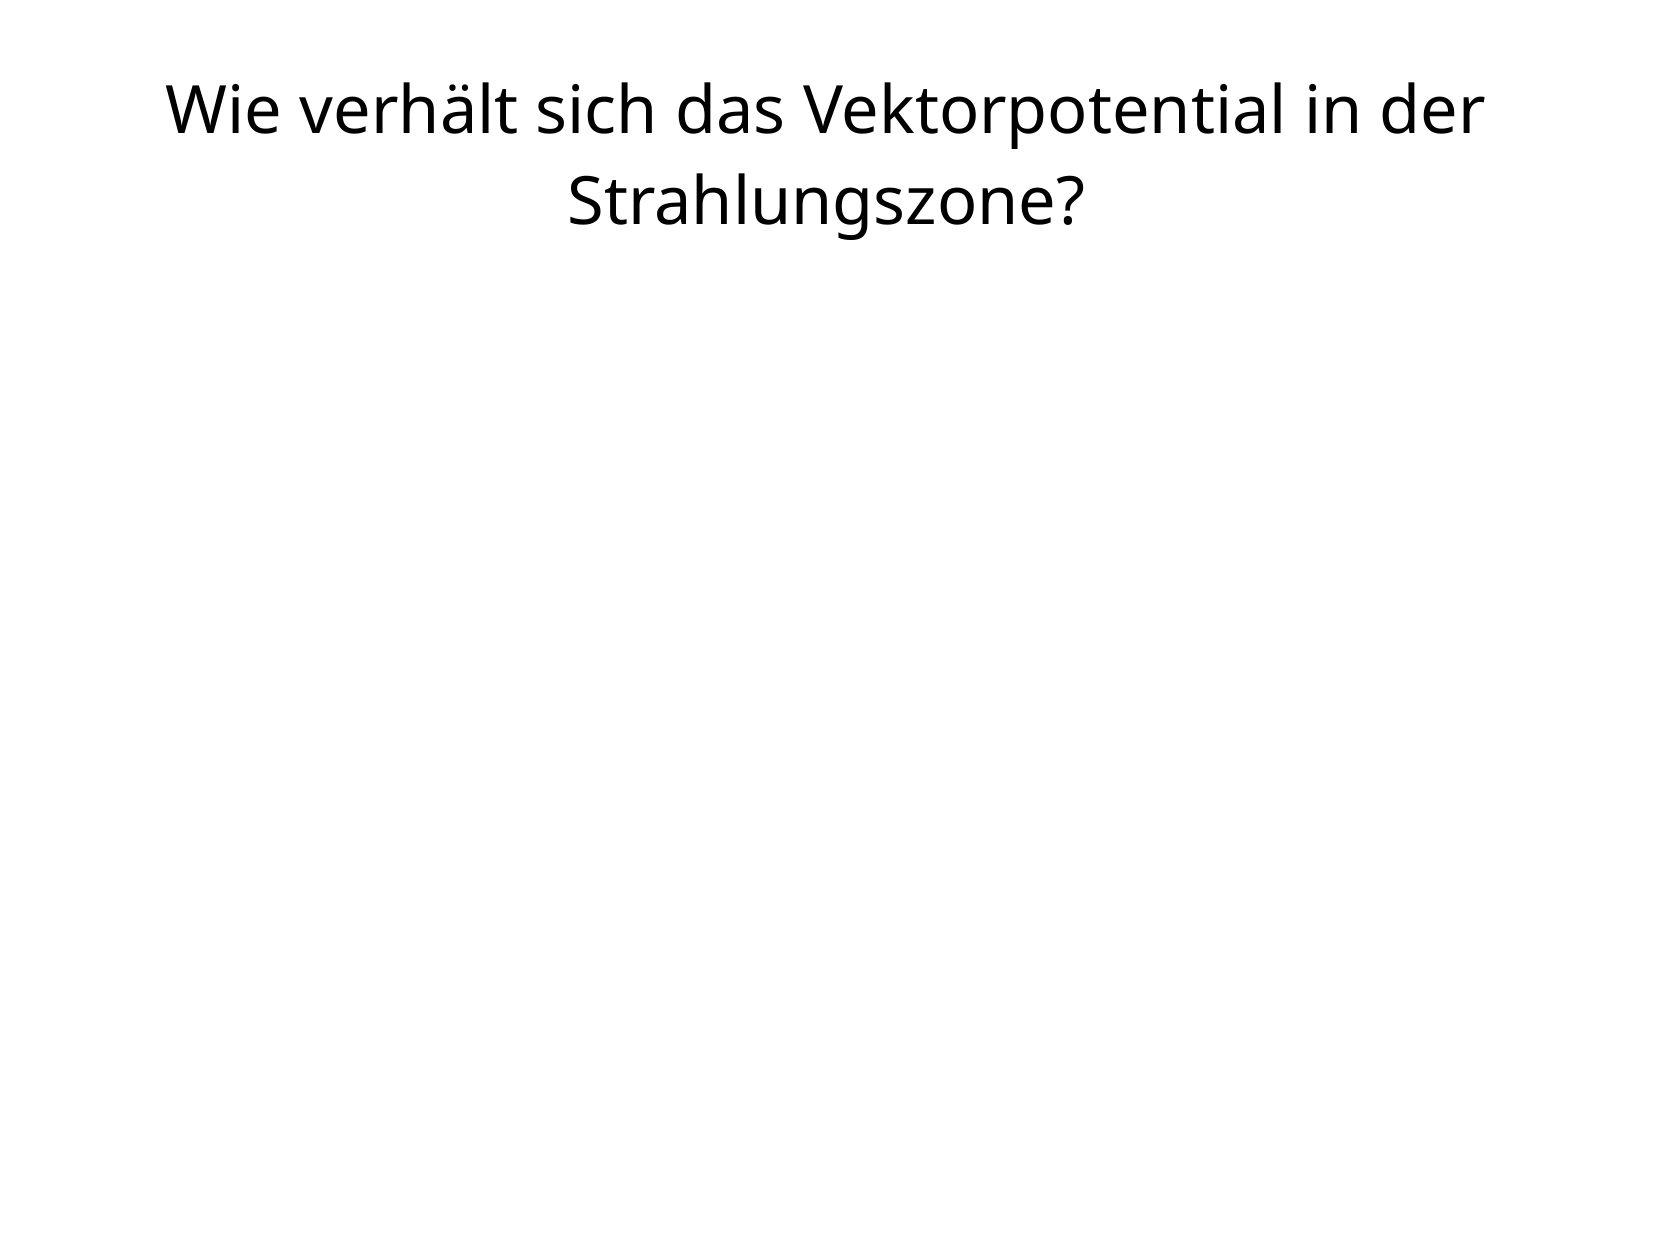

# Wie verhält sich das Vektorpotential in der Strahlungszone?